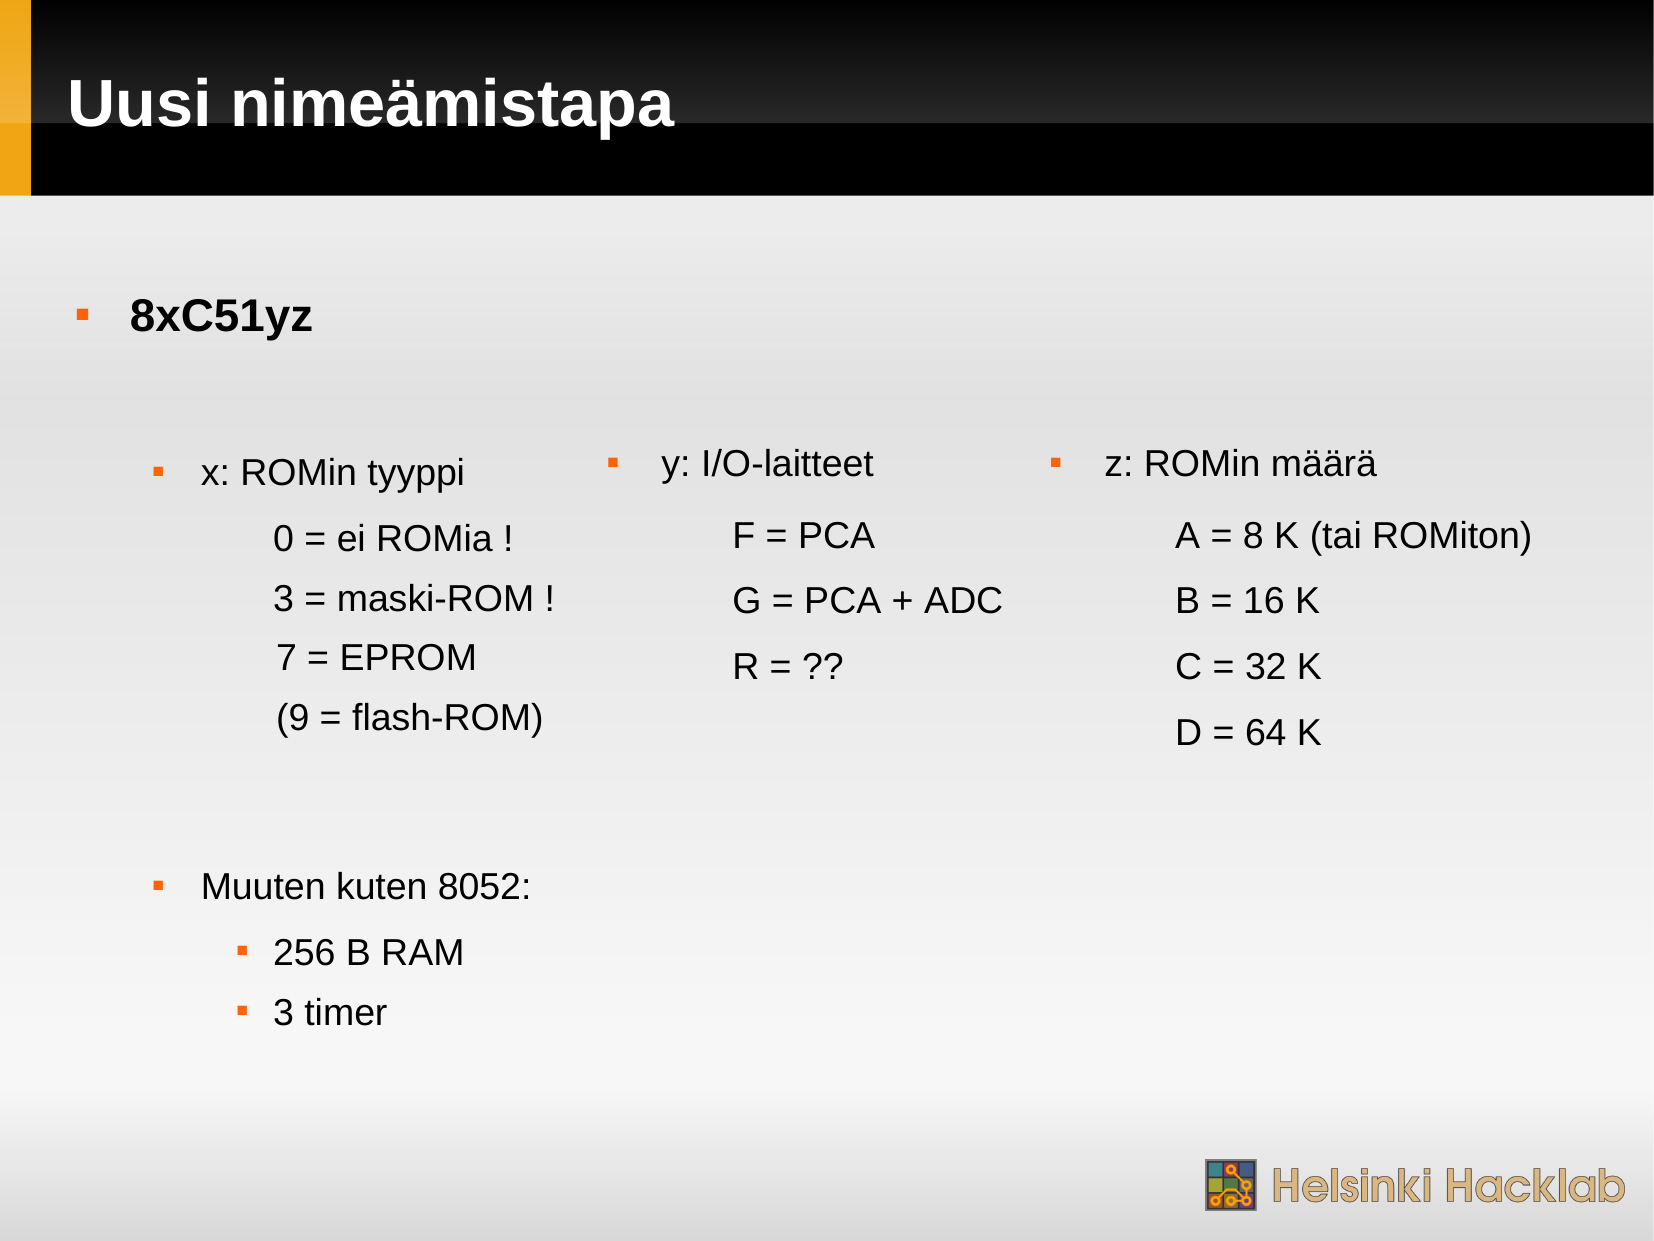

# Uusi nimeämistapa
8xC51yz
x: ROMin tyyppi
0 = ei ROMia !
3 = maski-ROM !
7 = EPROM
(9 = flash-ROM)
Muuten kuten 8052:
256 B RAM
3 timer
y: I/O-laitteet
F = PCA
G = PCA + ADC
R = ??
z: ROMin määrä
A = 8 K (tai ROMiton)
B = 16 K
C = 32 K
D = 64 K